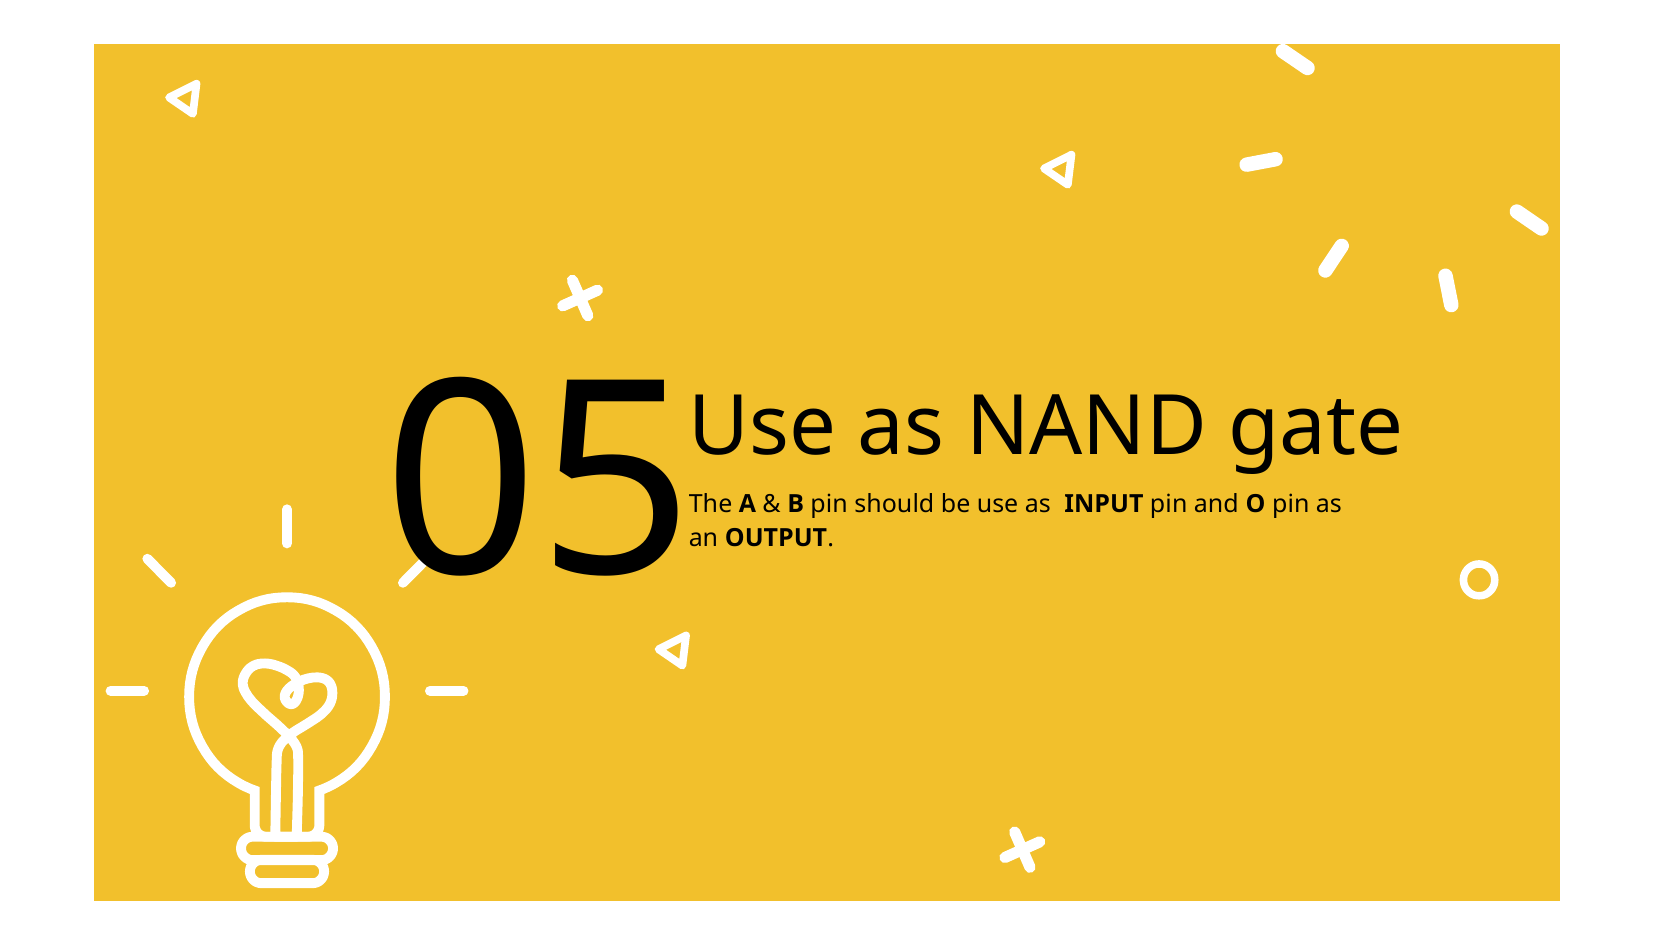

05
# Use as NAND gate
The A & B pin should be use as INPUT pin and O pin as an OUTPUT.